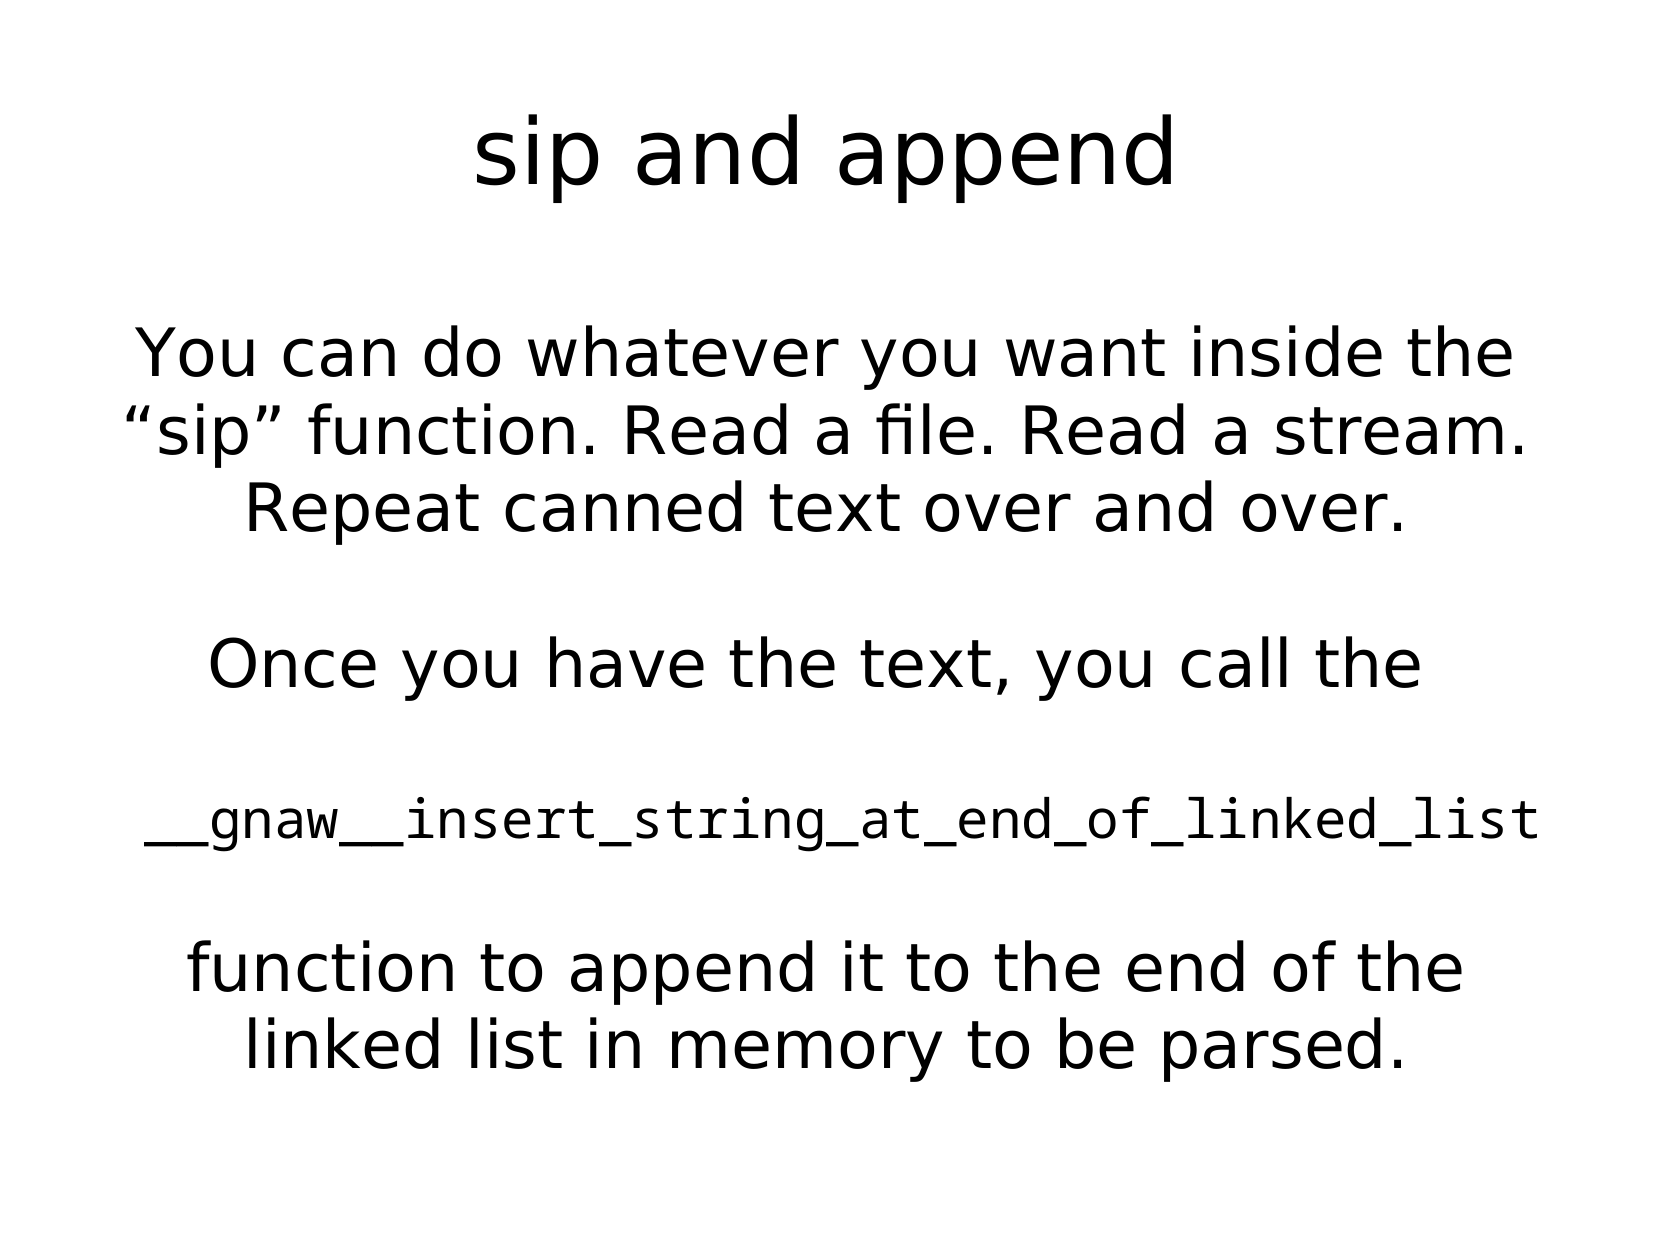

# sip and append
You can do whatever you want inside the “sip” function. Read a file. Read a stream. Repeat canned text over and over.
Once you have the text, you call the
 __gnaw__insert_string_at_end_of_linked_list
function to append it to the end of the linked list in memory to be parsed.